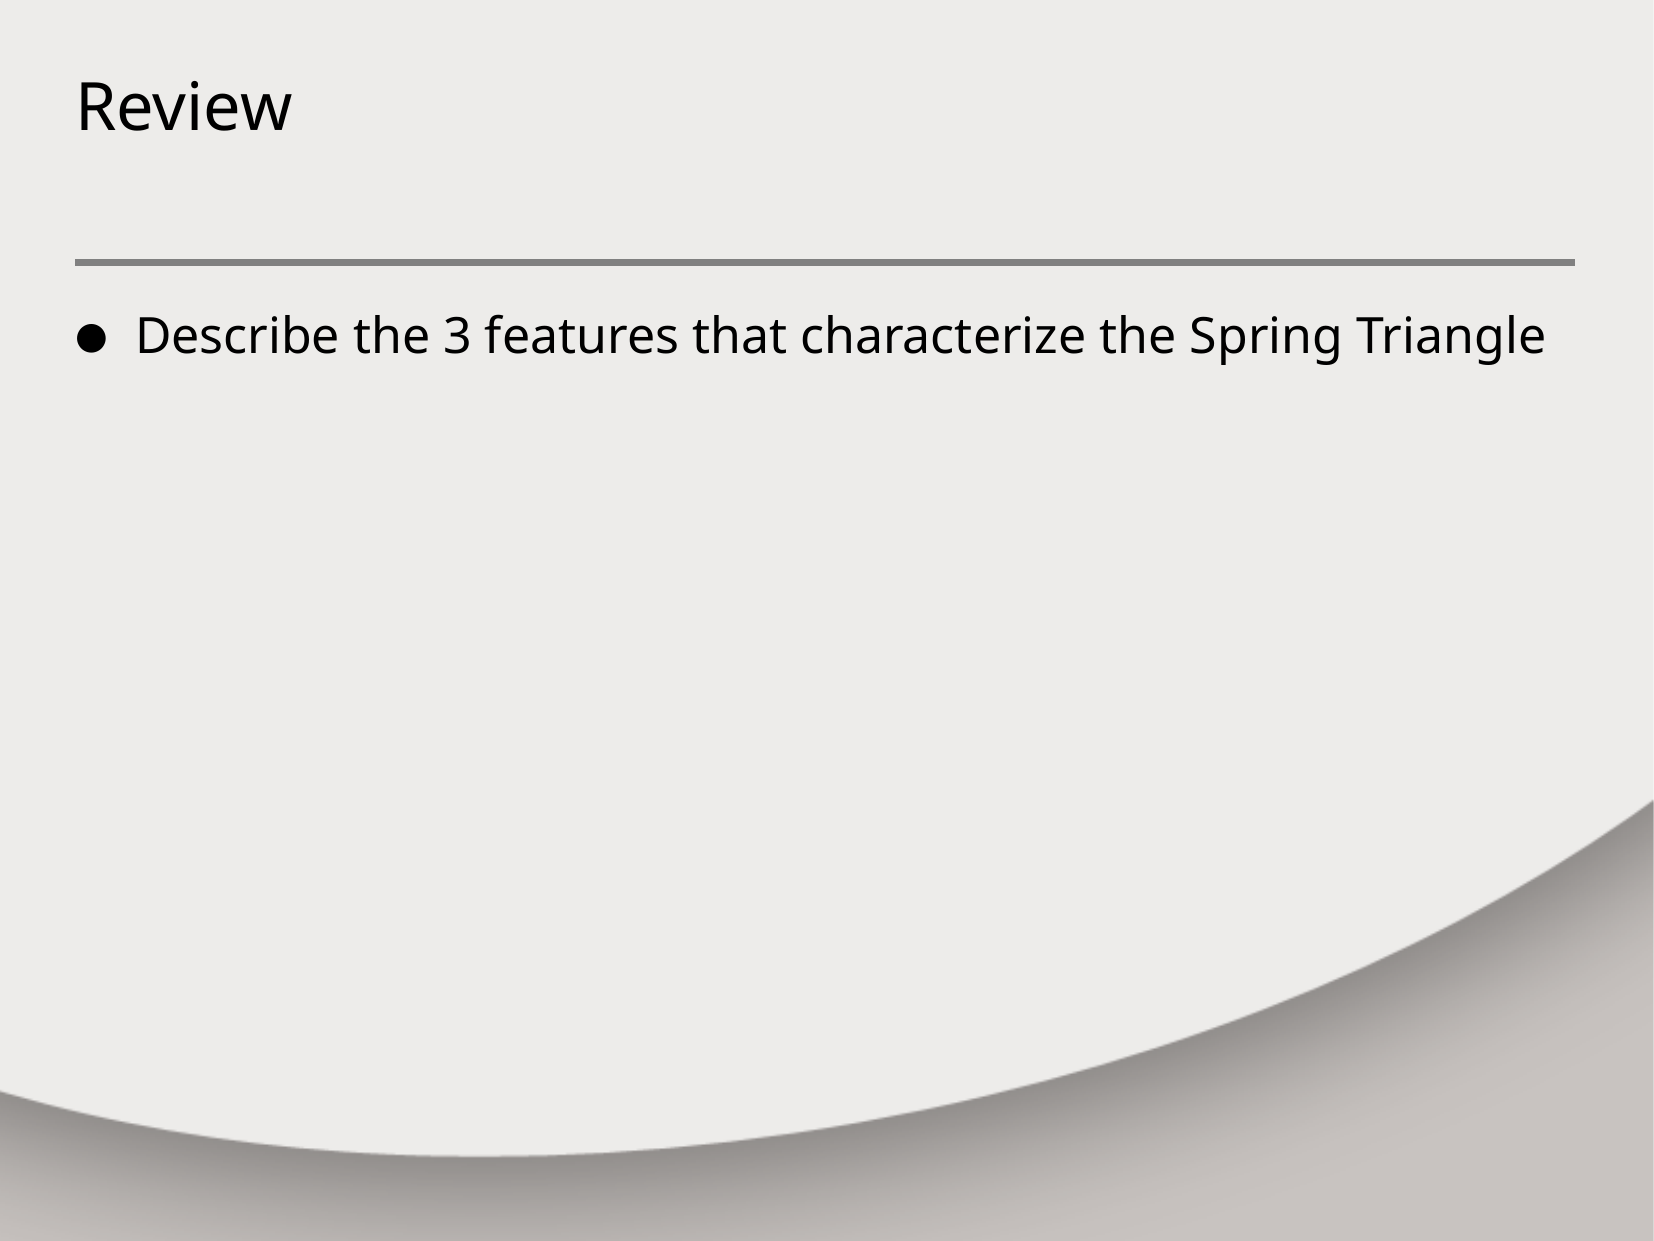

# Review
Describe the 3 features that characterize the Spring Triangle